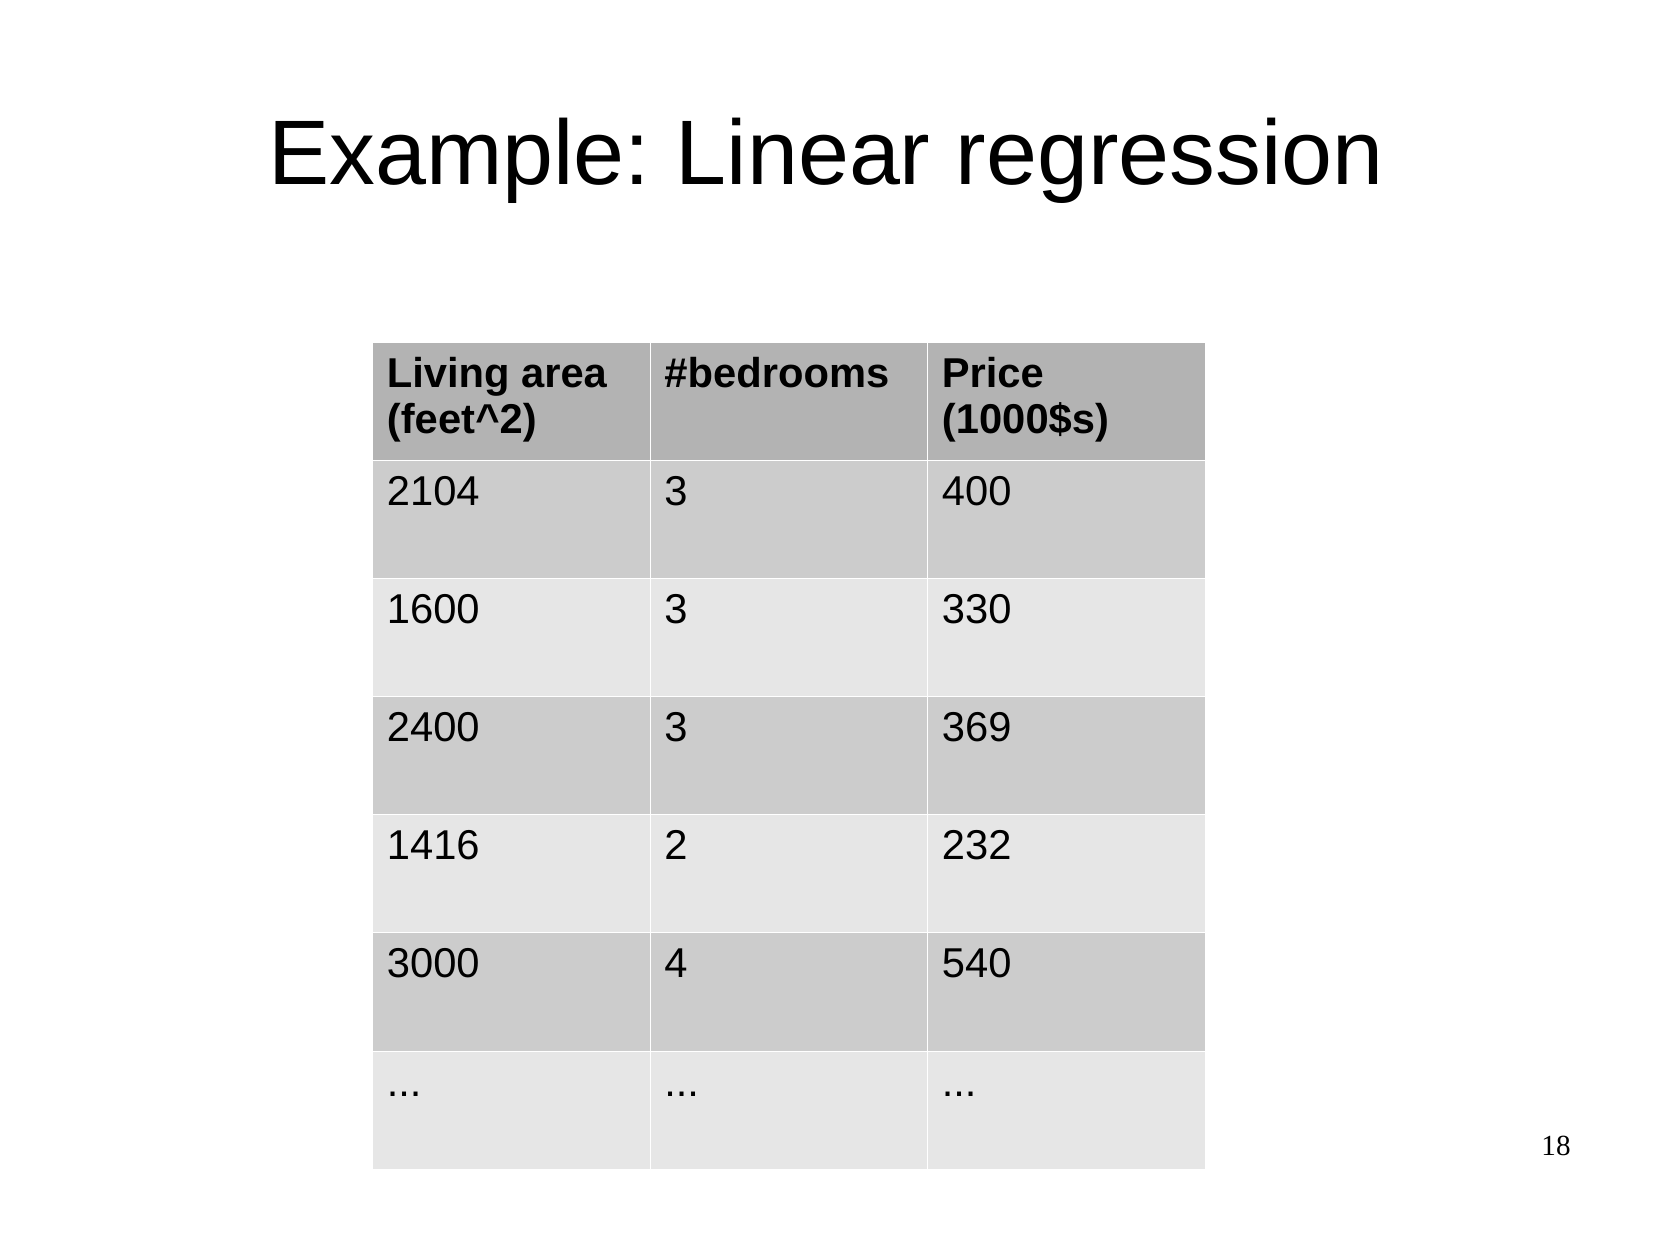

# Example: Linear regression
| Living area (feet^2) | #bedrooms | Price (1000$s) |
| --- | --- | --- |
| 2104 | 3 | 400 |
| 1600 | 3 | 330 |
| 2400 | 3 | 369 |
| 1416 | 2 | 232 |
| 3000 | 4 | 540 |
| ... | ... | ... |
18